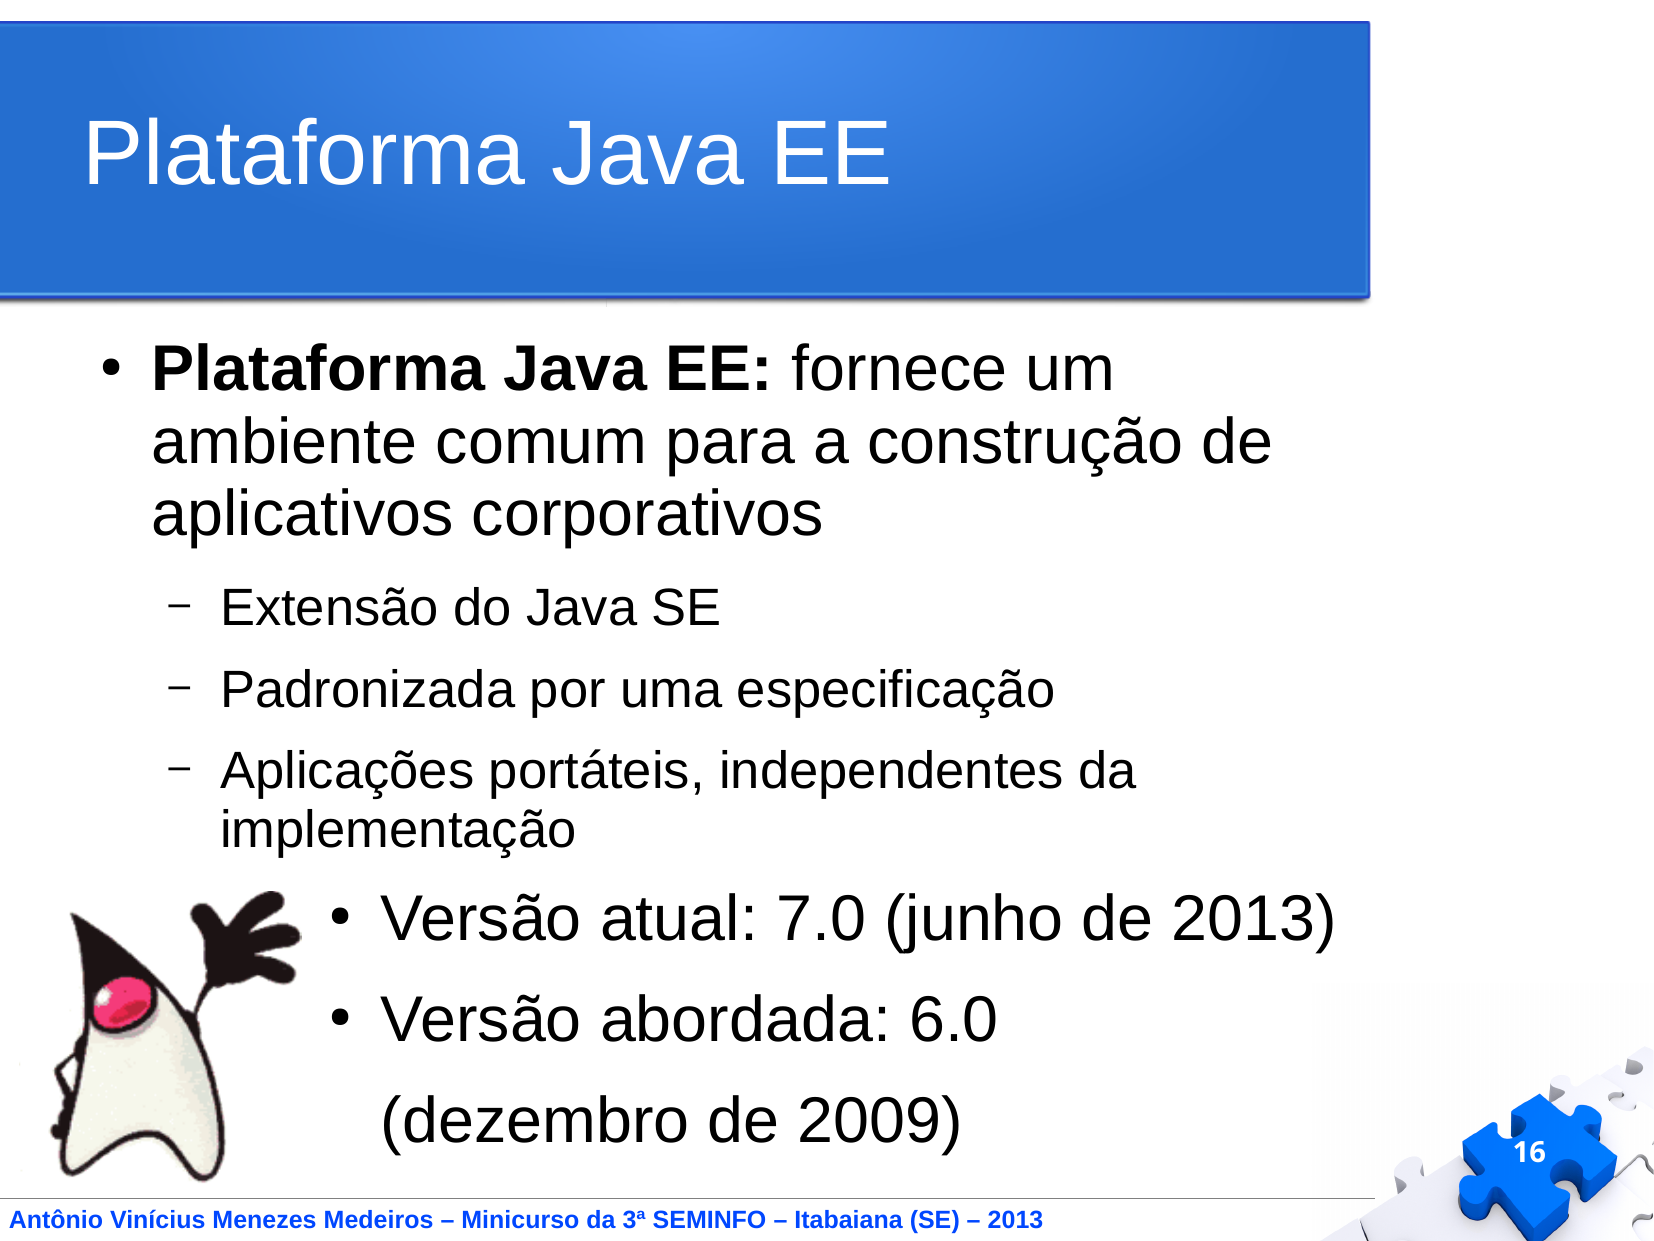

# Plataforma Java EE
Plataforma Java EE: fornece um ambiente comum para a construção de aplicativos corporativos
Extensão do Java SE
Padronizada por uma especificação
Aplicações portáteis, independentes da implementação
Versão atual: 7.0 (junho de 2013)
Versão abordada: 6.0
(dezembro de 2009)
16